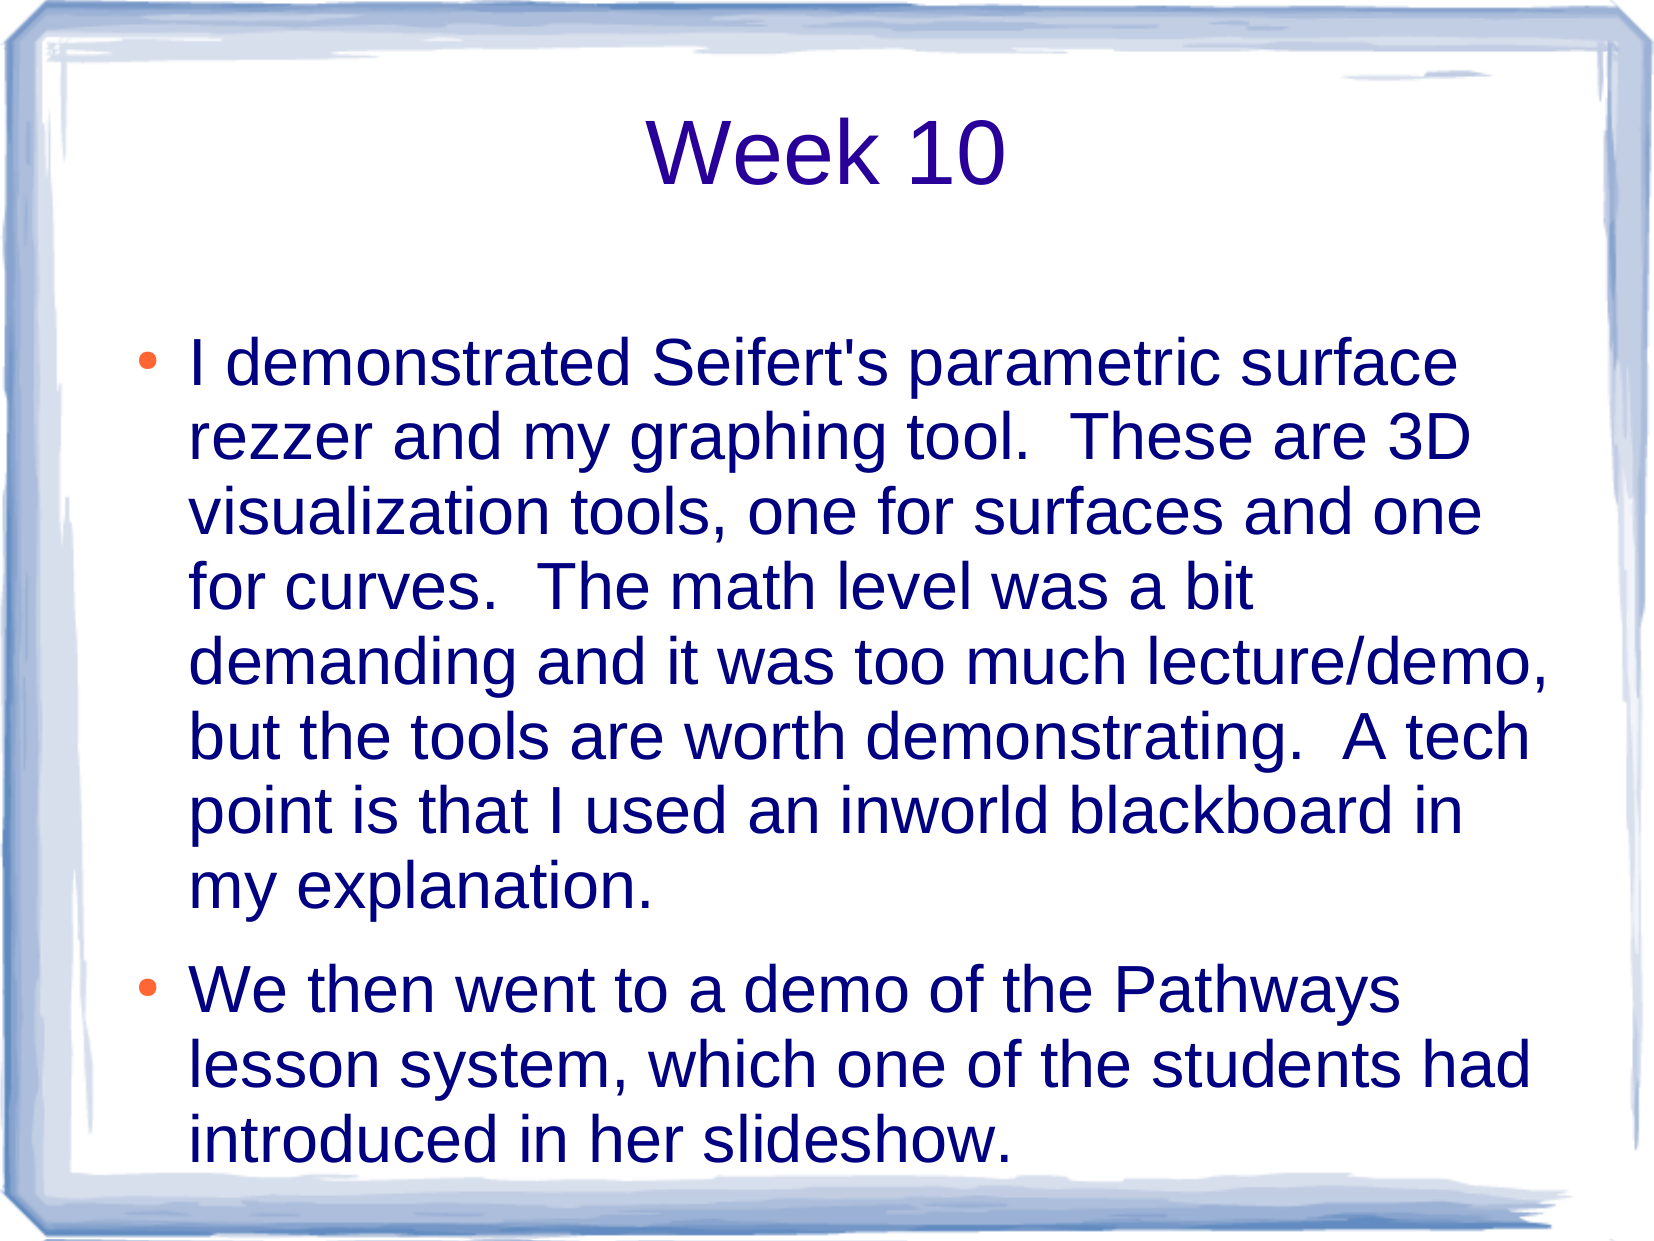

# Week 10
I demonstrated Seifert's parametric surface rezzer and my graphing tool. These are 3D visualization tools, one for surfaces and one for curves. The math level was a bit demanding and it was too much lecture/demo, but the tools are worth demonstrating. A tech point is that I used an inworld blackboard in my explanation.
We then went to a demo of the Pathways lesson system, which one of the students had introduced in her slideshow.